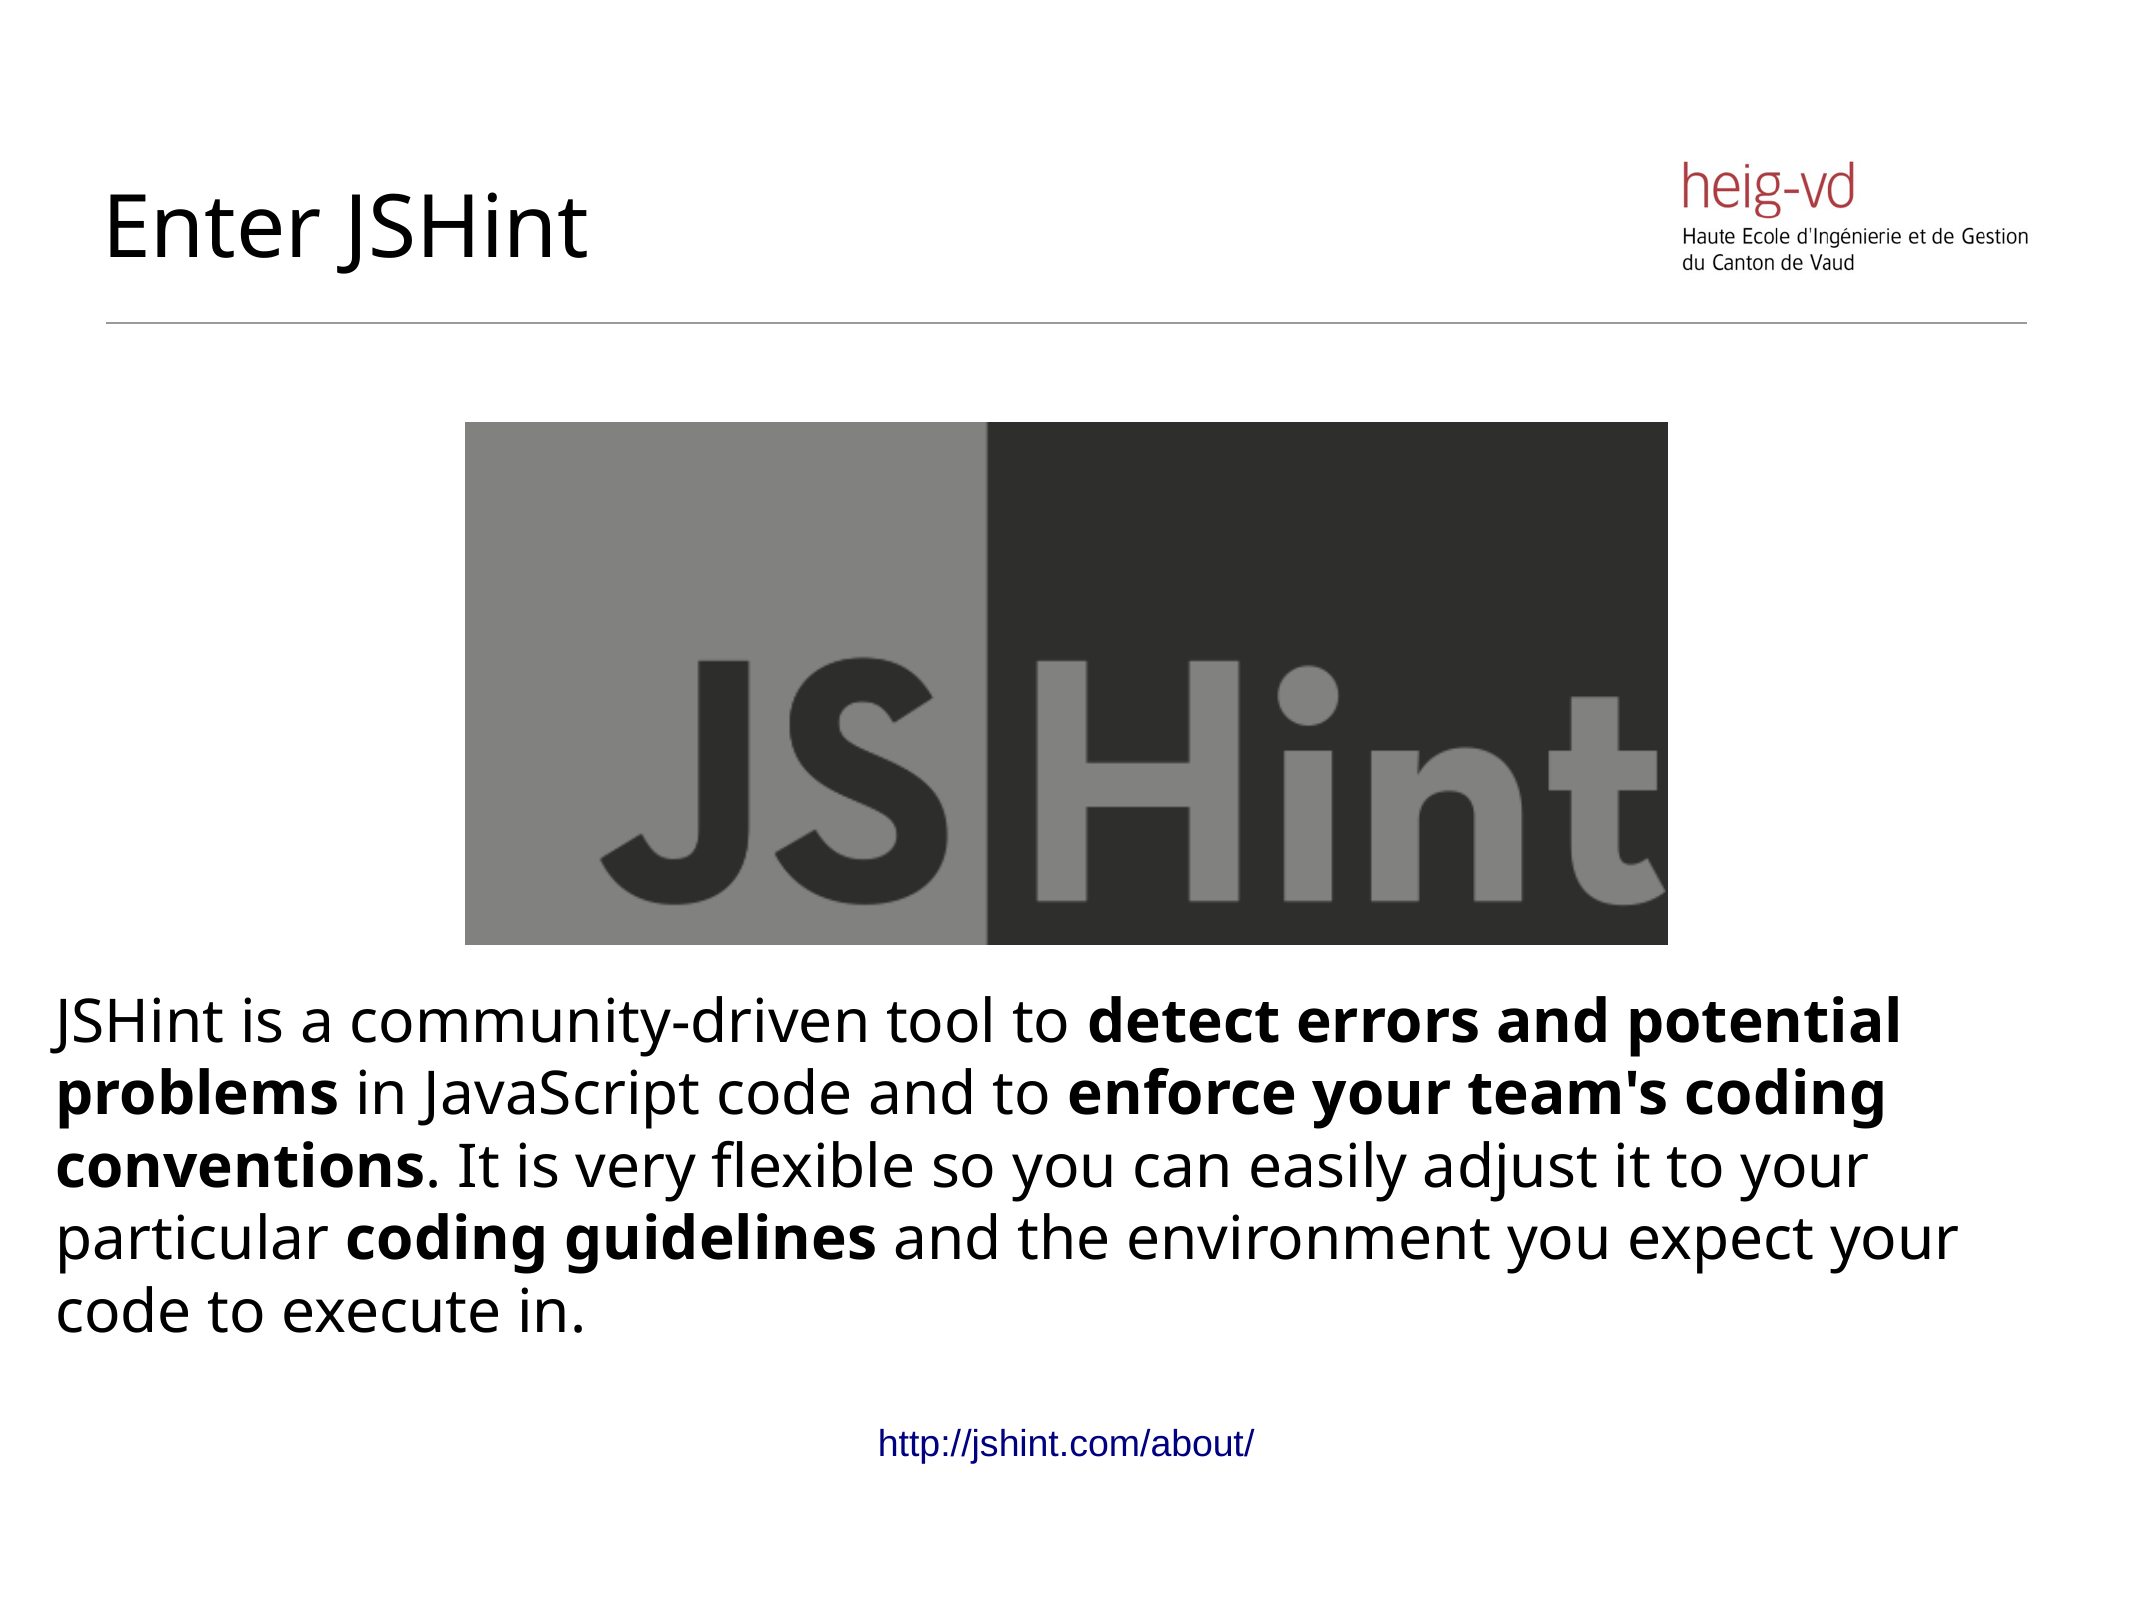

# Enter JSHint
JSHint is a community-driven tool to detect errors and potential problems in JavaScript code and to enforce your team's coding conventions. It is very flexible so you can easily adjust it to your particular coding guidelines and the environment you expect your code to execute in.
http://jshint.com/about/